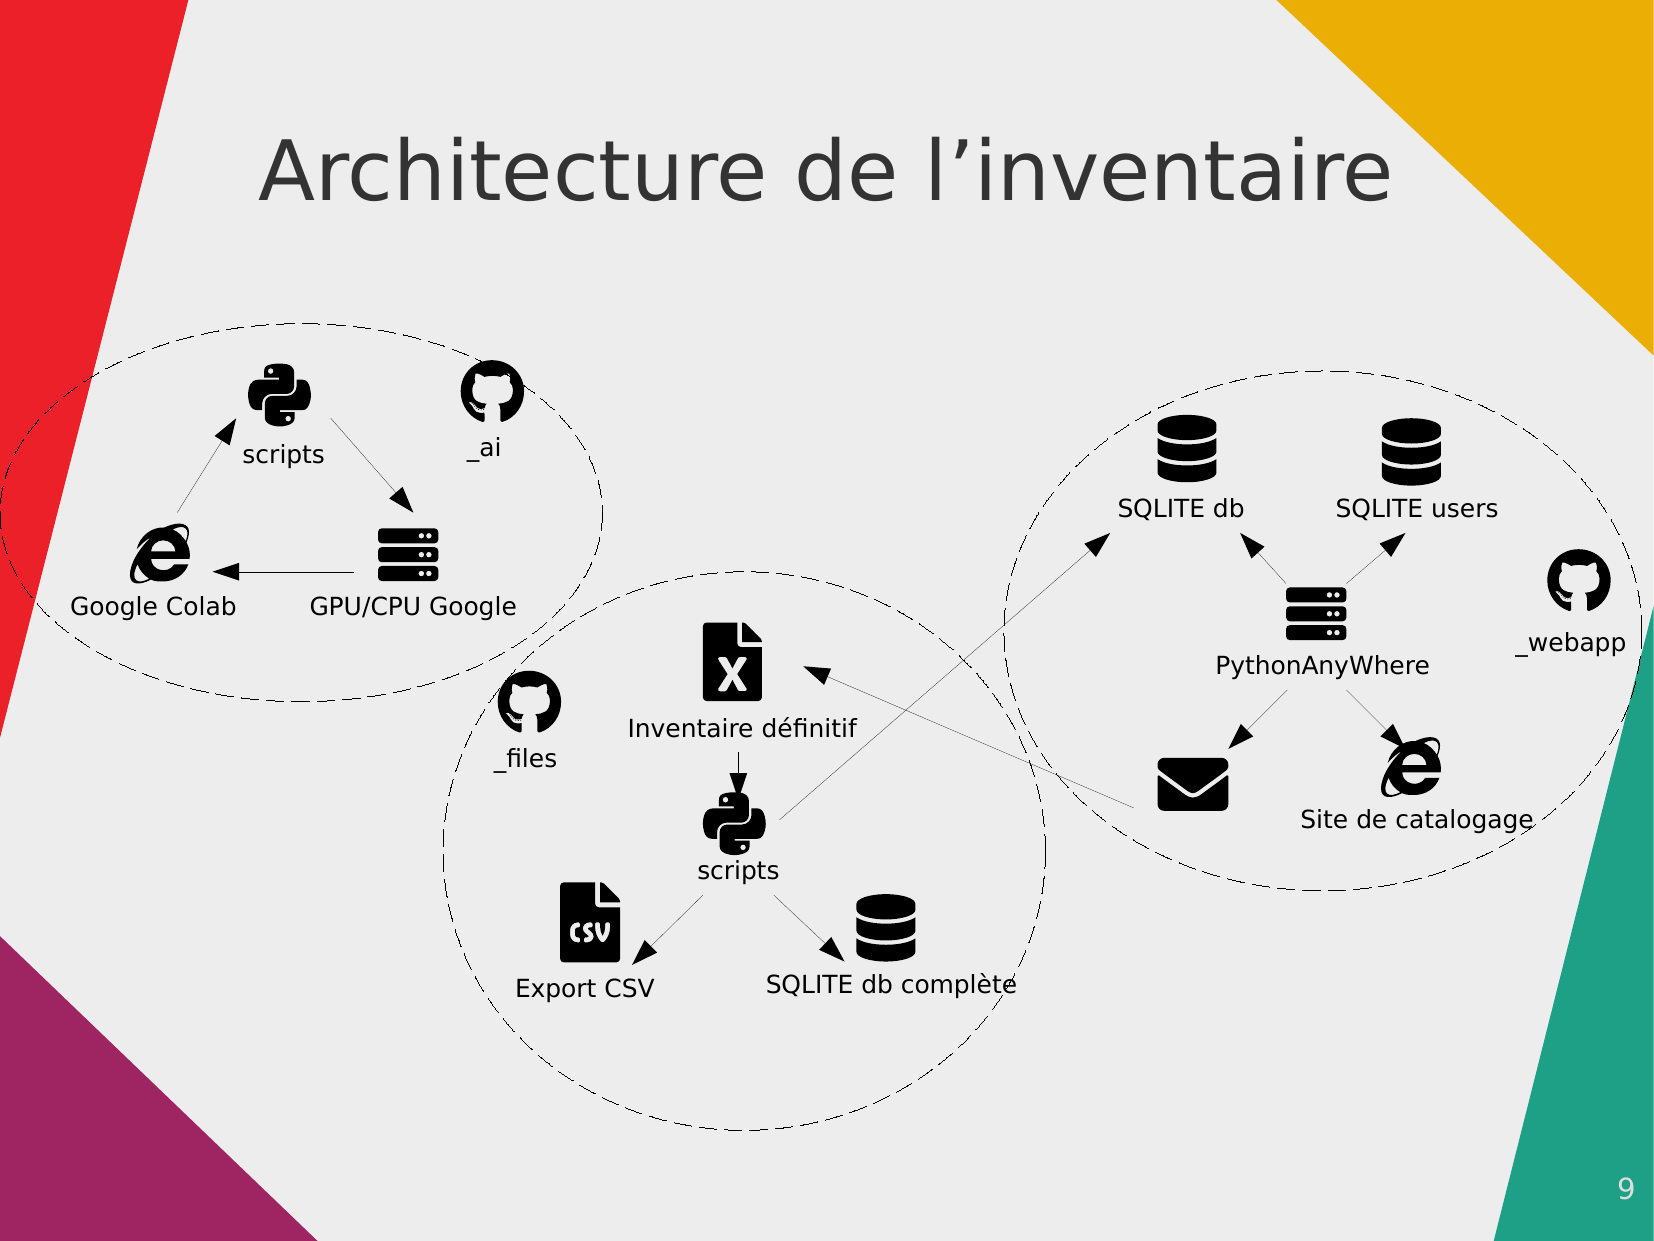

# Architecture de l’inventaire
 scripts
_ai
Google Colab
GPU/CPU Google
SQLITE db
SQLITE users
_webapp
PythonAnyWhere
Site de catalogage
 Inventaire définitif
_files
 scripts
Export CSV
SQLITE db complète
9